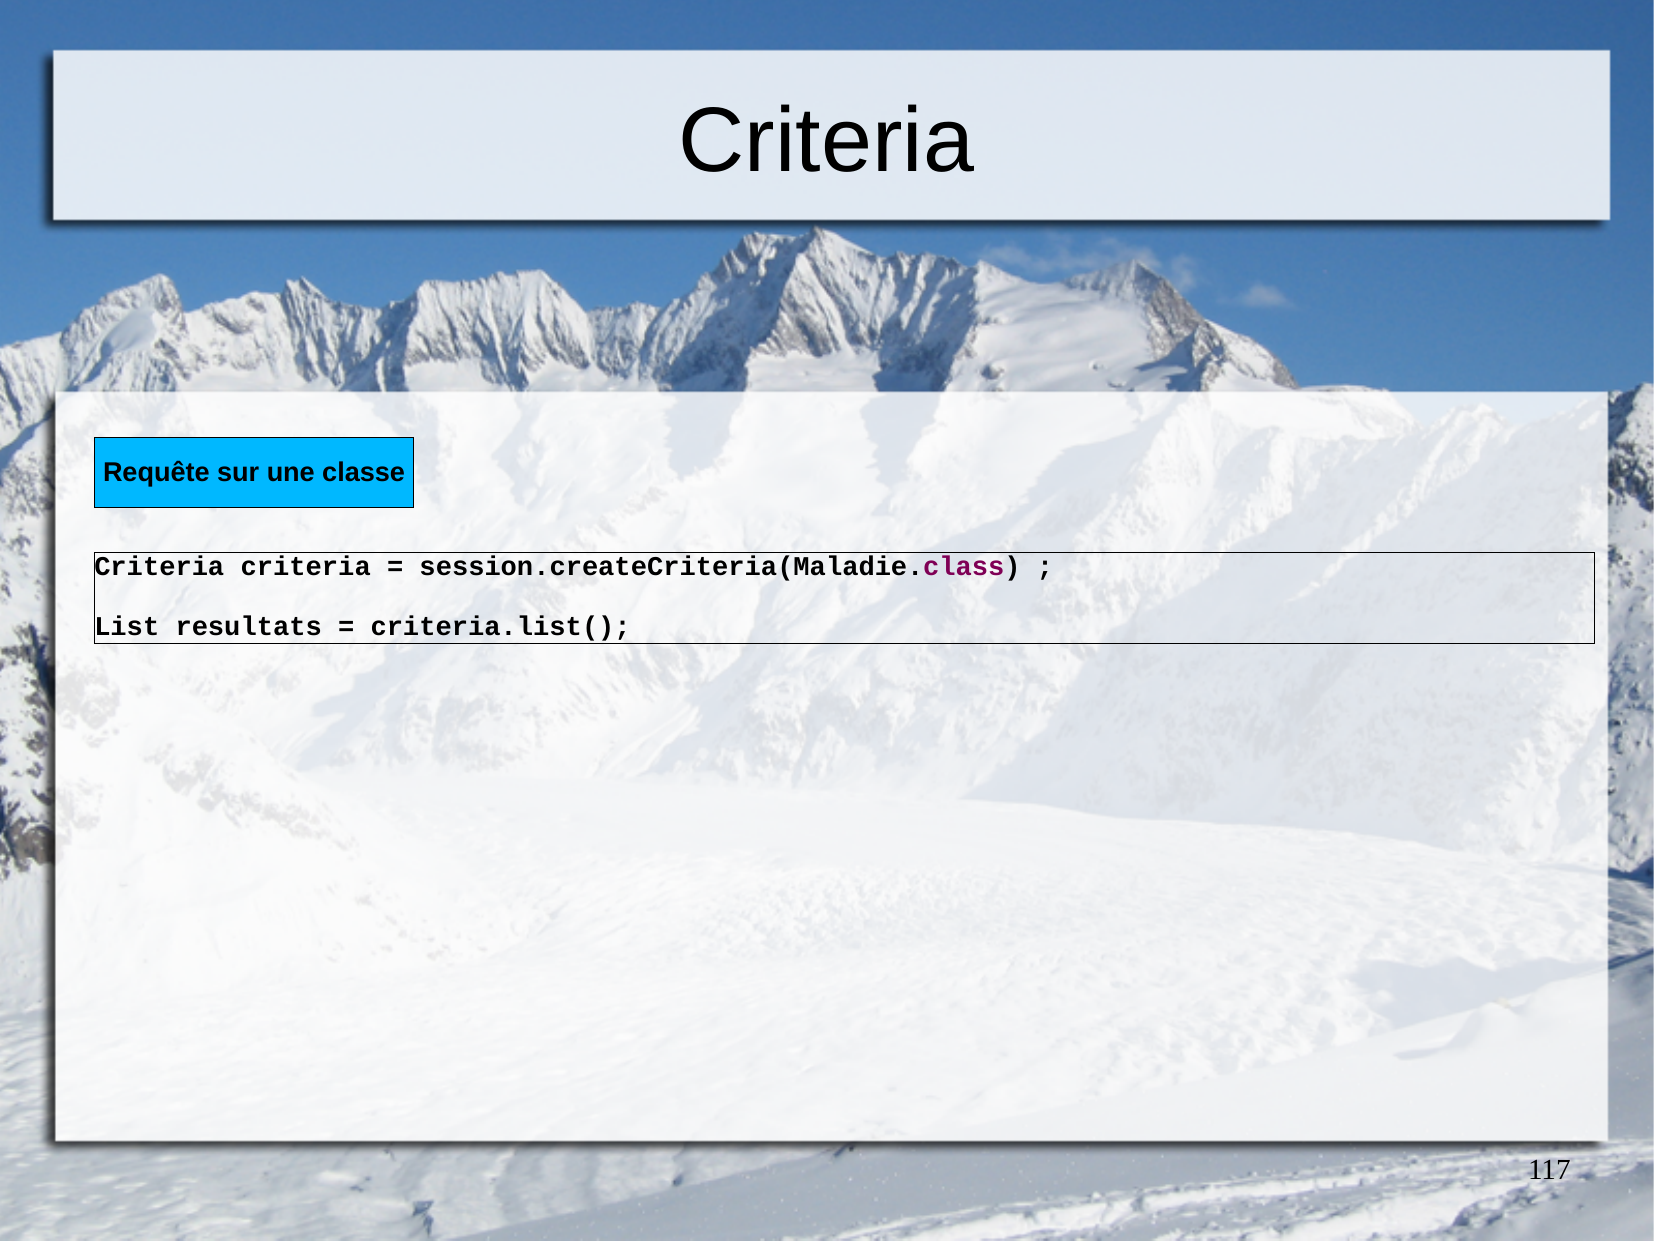

# Criteria
Requête sur une classe
Criteria criteria = session.createCriteria(Maladie.class) ;
List resultats = criteria.list();
117